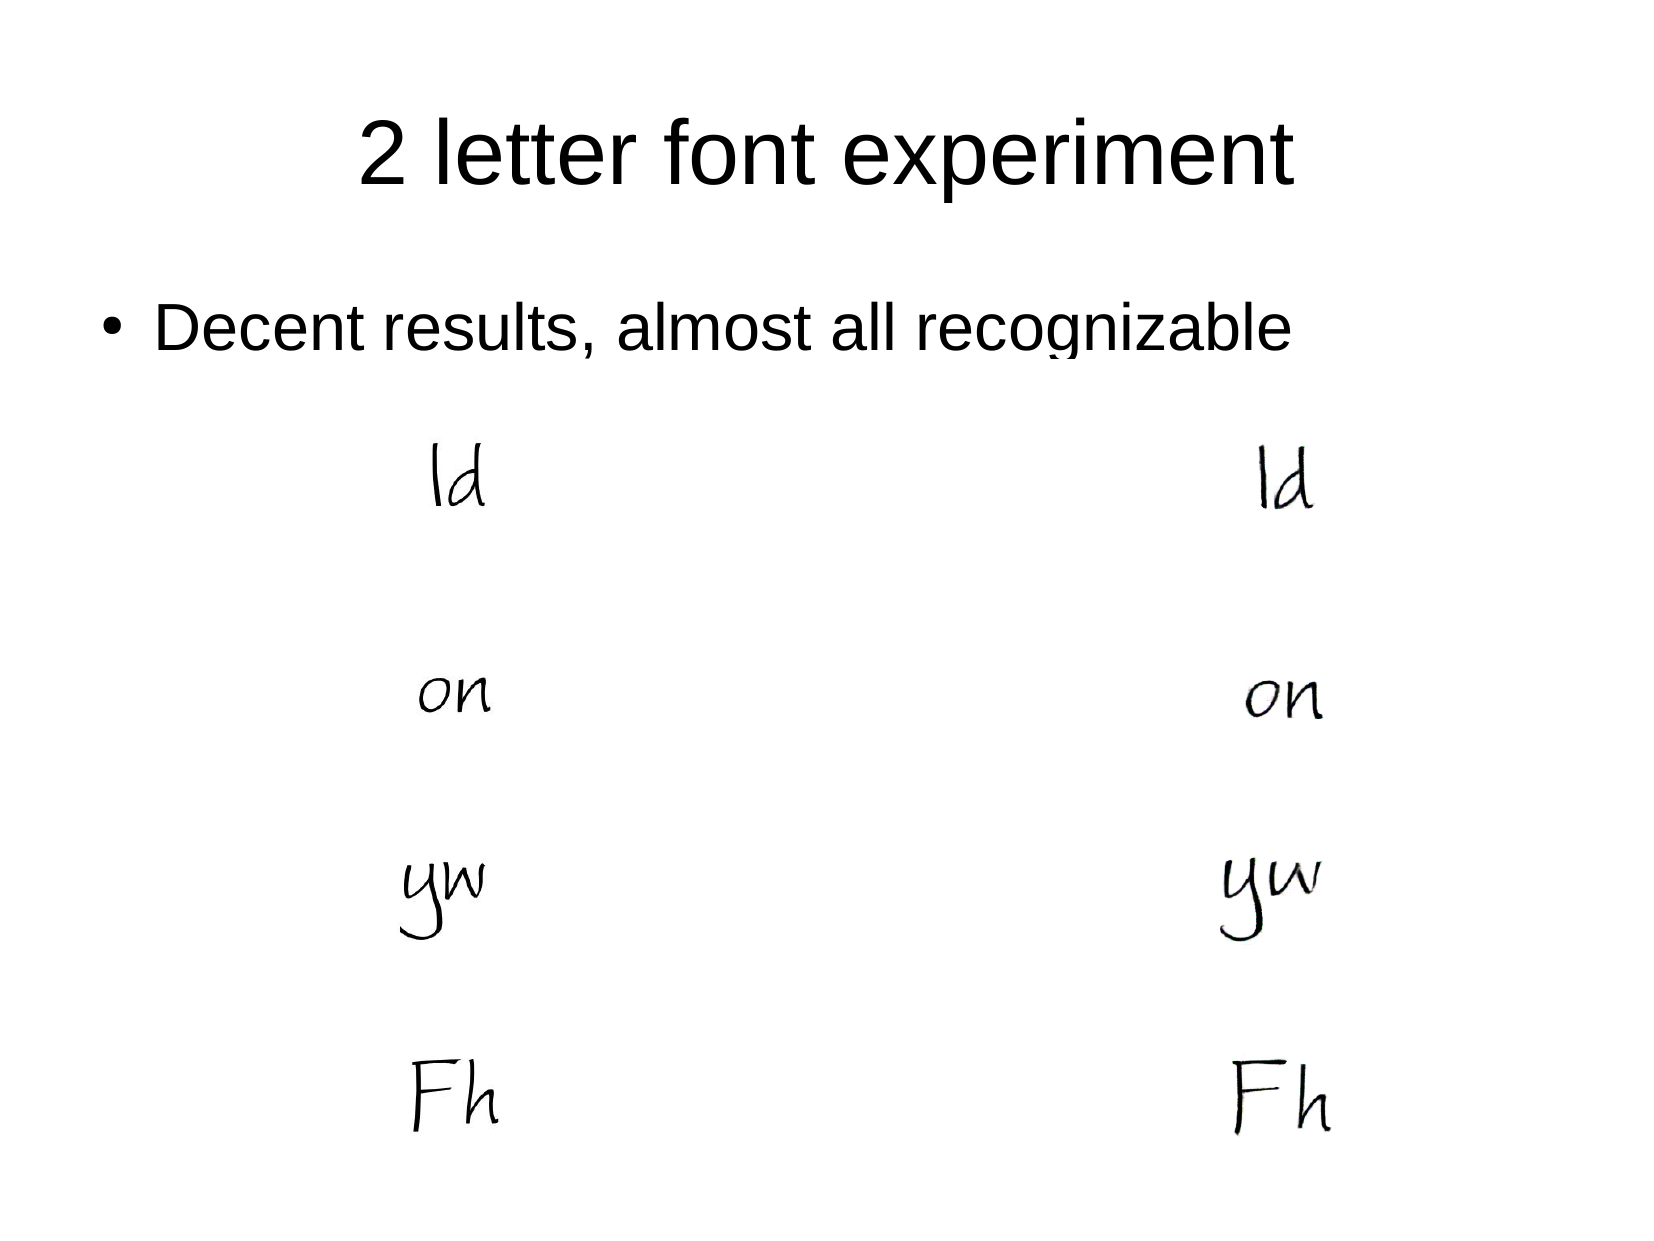

# 2 letter font experiment
Decent results, almost all recognizable